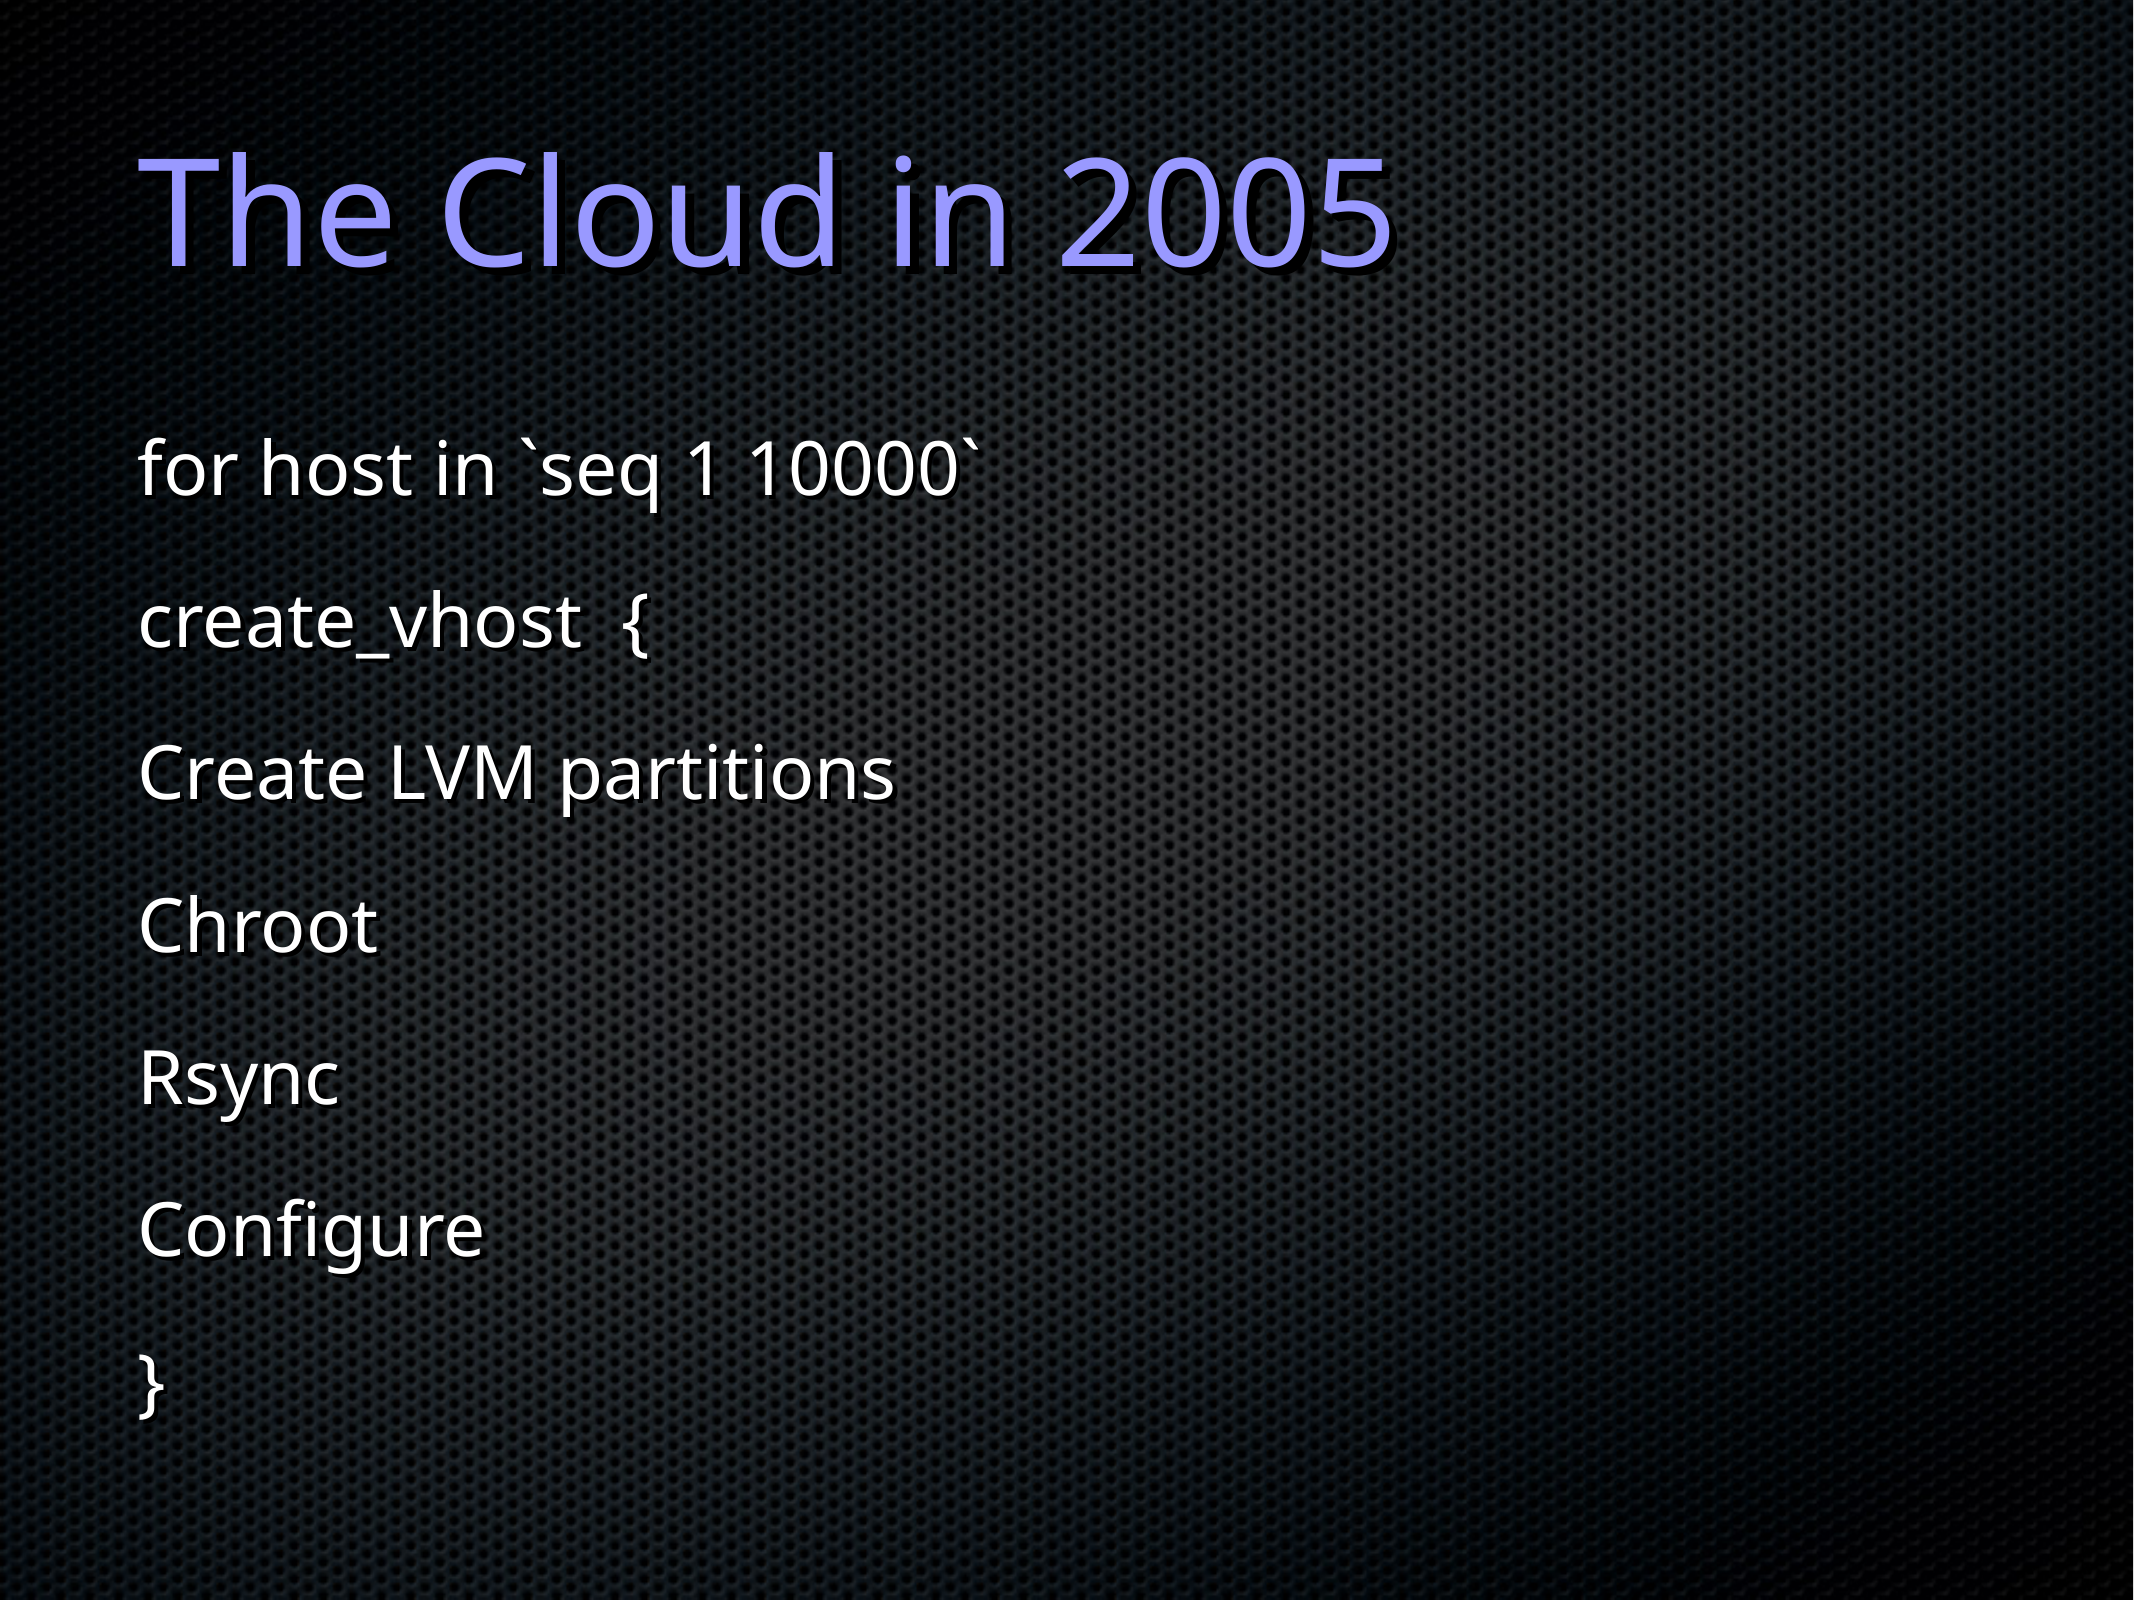

# The Cloud in 2005
for host in `seq 1 10000`
create_vhost {
Create LVM partitions
Chroot
Rsync
Configure
}